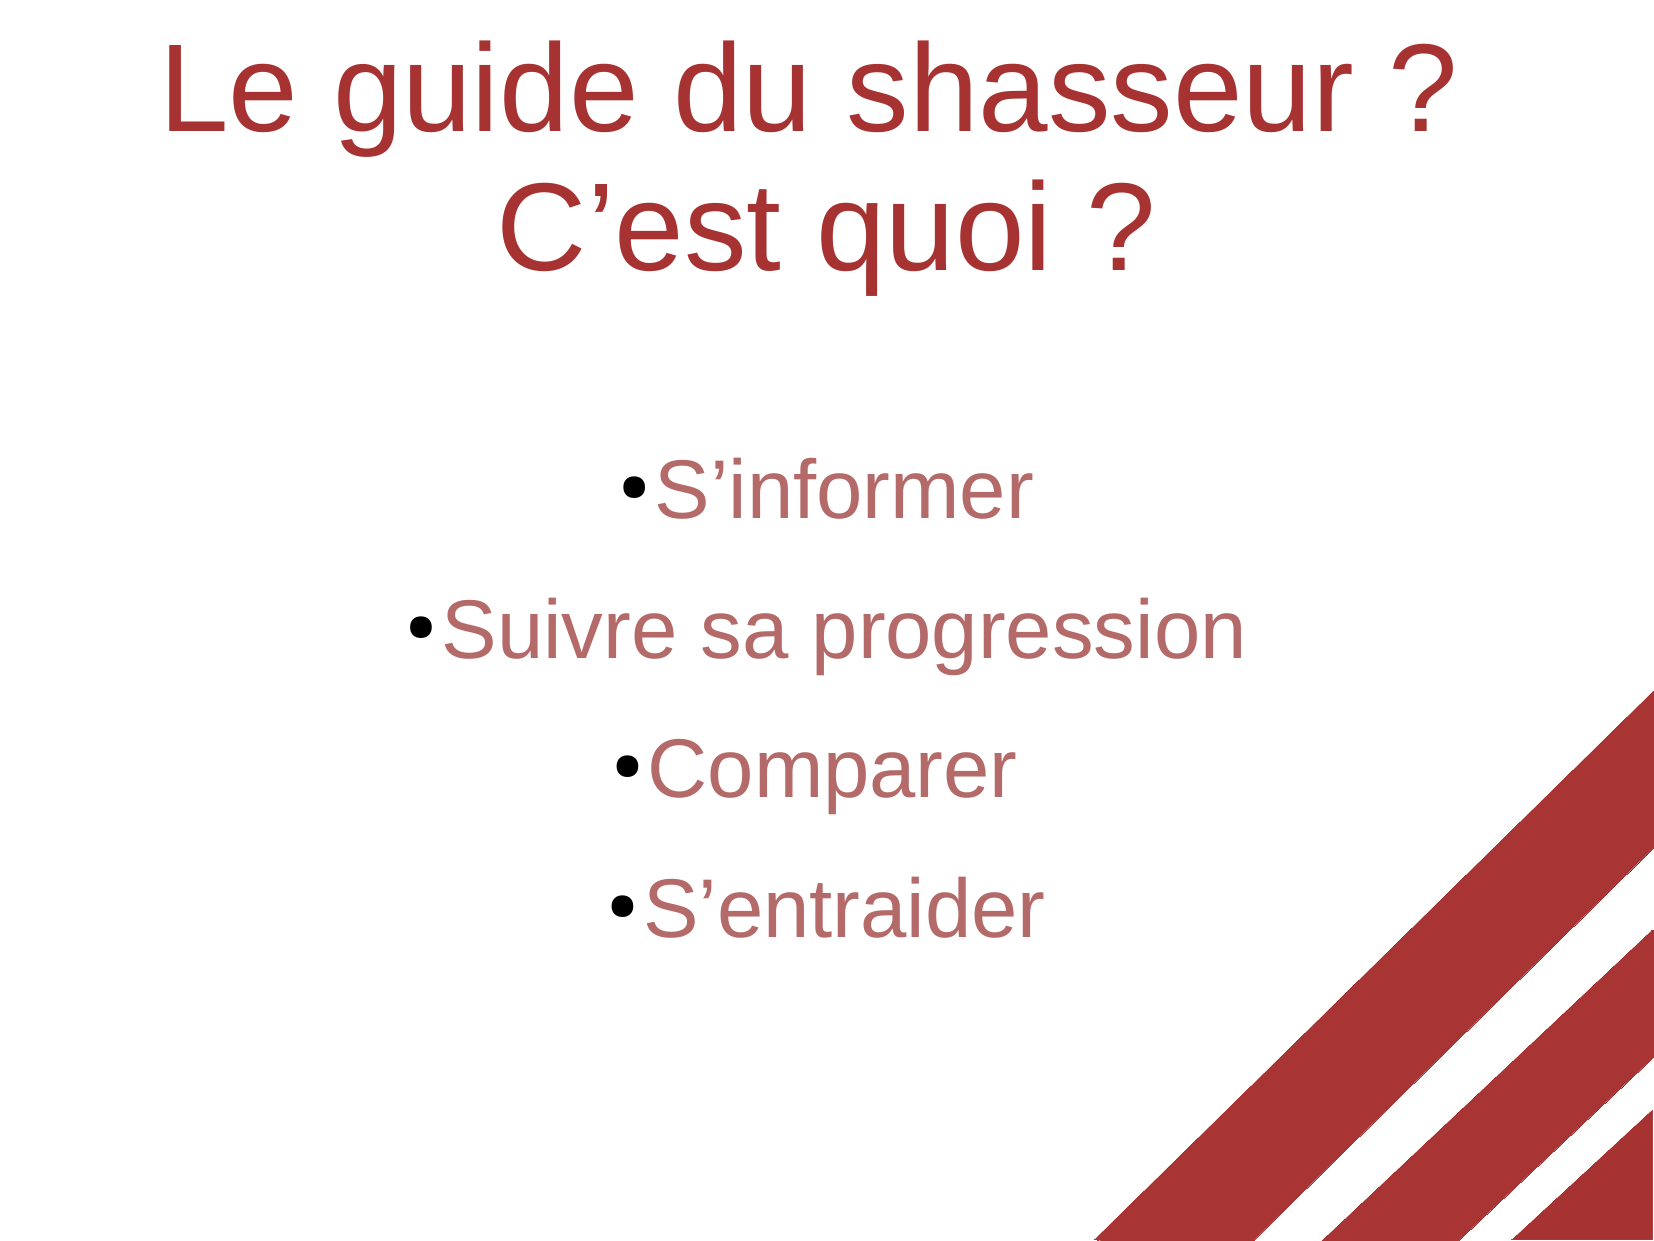

# Le guide du shasseur ? C’est quoi ?
S’informer
Suivre sa progression
Comparer
S’entraider